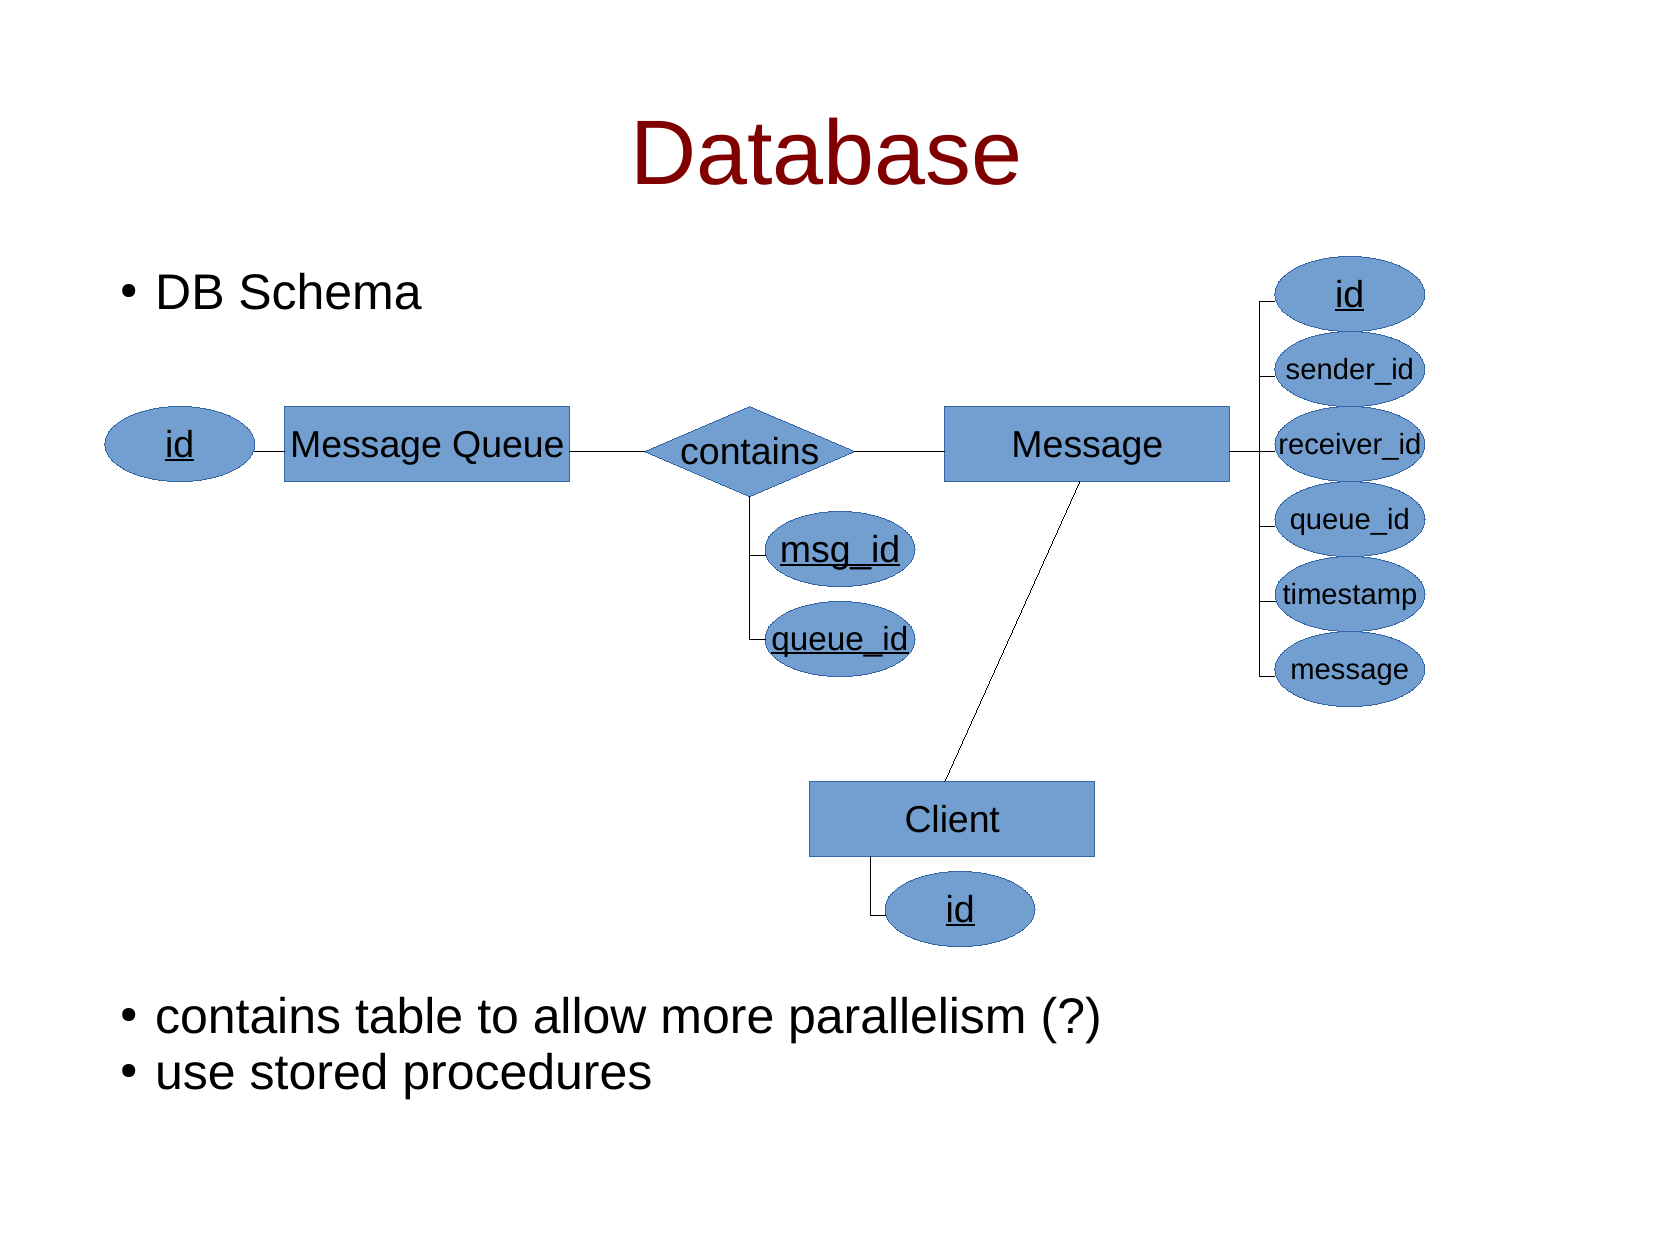

# Database
DB Schema
contains table to allow more parallelism (?)
use stored procedures
id
sender_id
id
Message Queue
contains
Message
receiver_id
id
queue_id
msg_id
timestamp
queue_id
message
Client
id